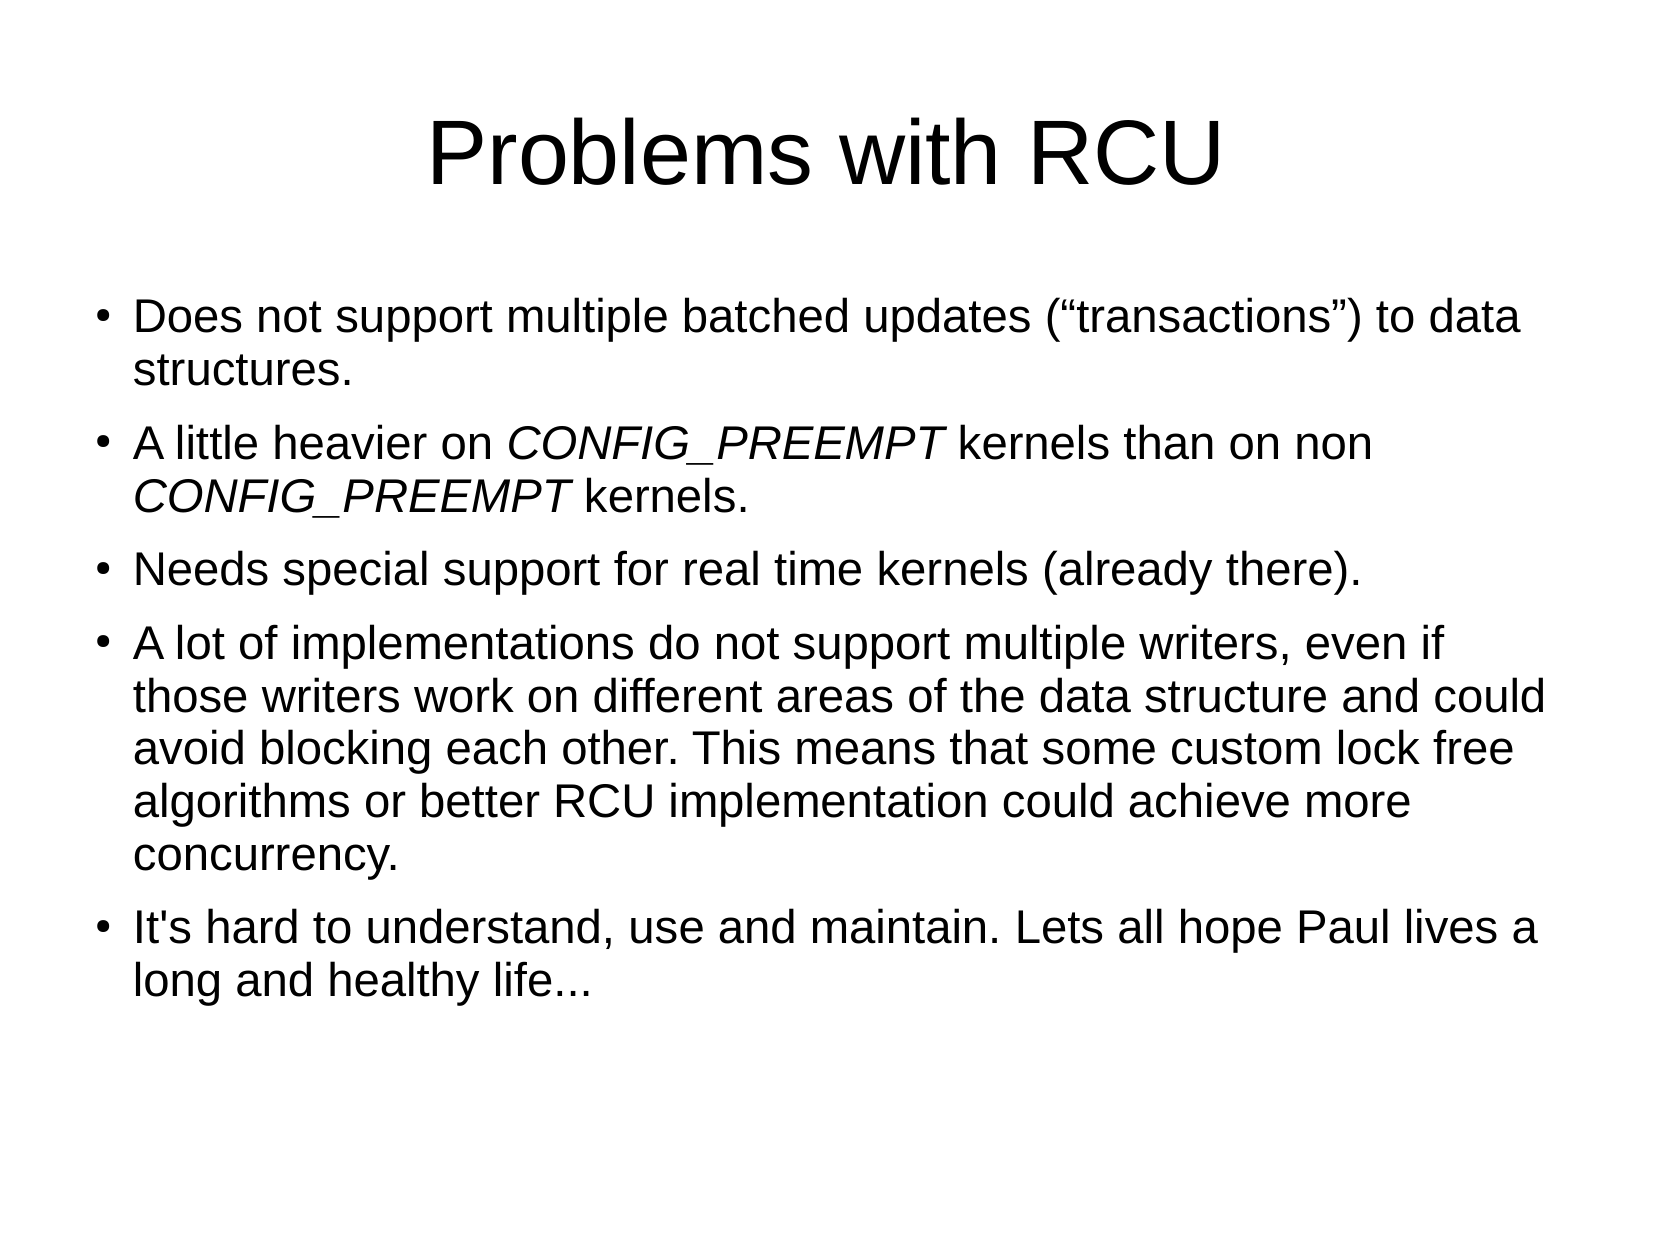

# Problems with RCU
Does not support multiple batched updates (“transactions”) to data structures.
A little heavier on CONFIG_PREEMPT kernels than on non CONFIG_PREEMPT kernels.
Needs special support for real time kernels (already there).
A lot of implementations do not support multiple writers, even if those writers work on different areas of the data structure and could avoid blocking each other. This means that some custom lock free algorithms or better RCU implementation could achieve more concurrency.
It's hard to understand, use and maintain. Lets all hope Paul lives a long and healthy life...